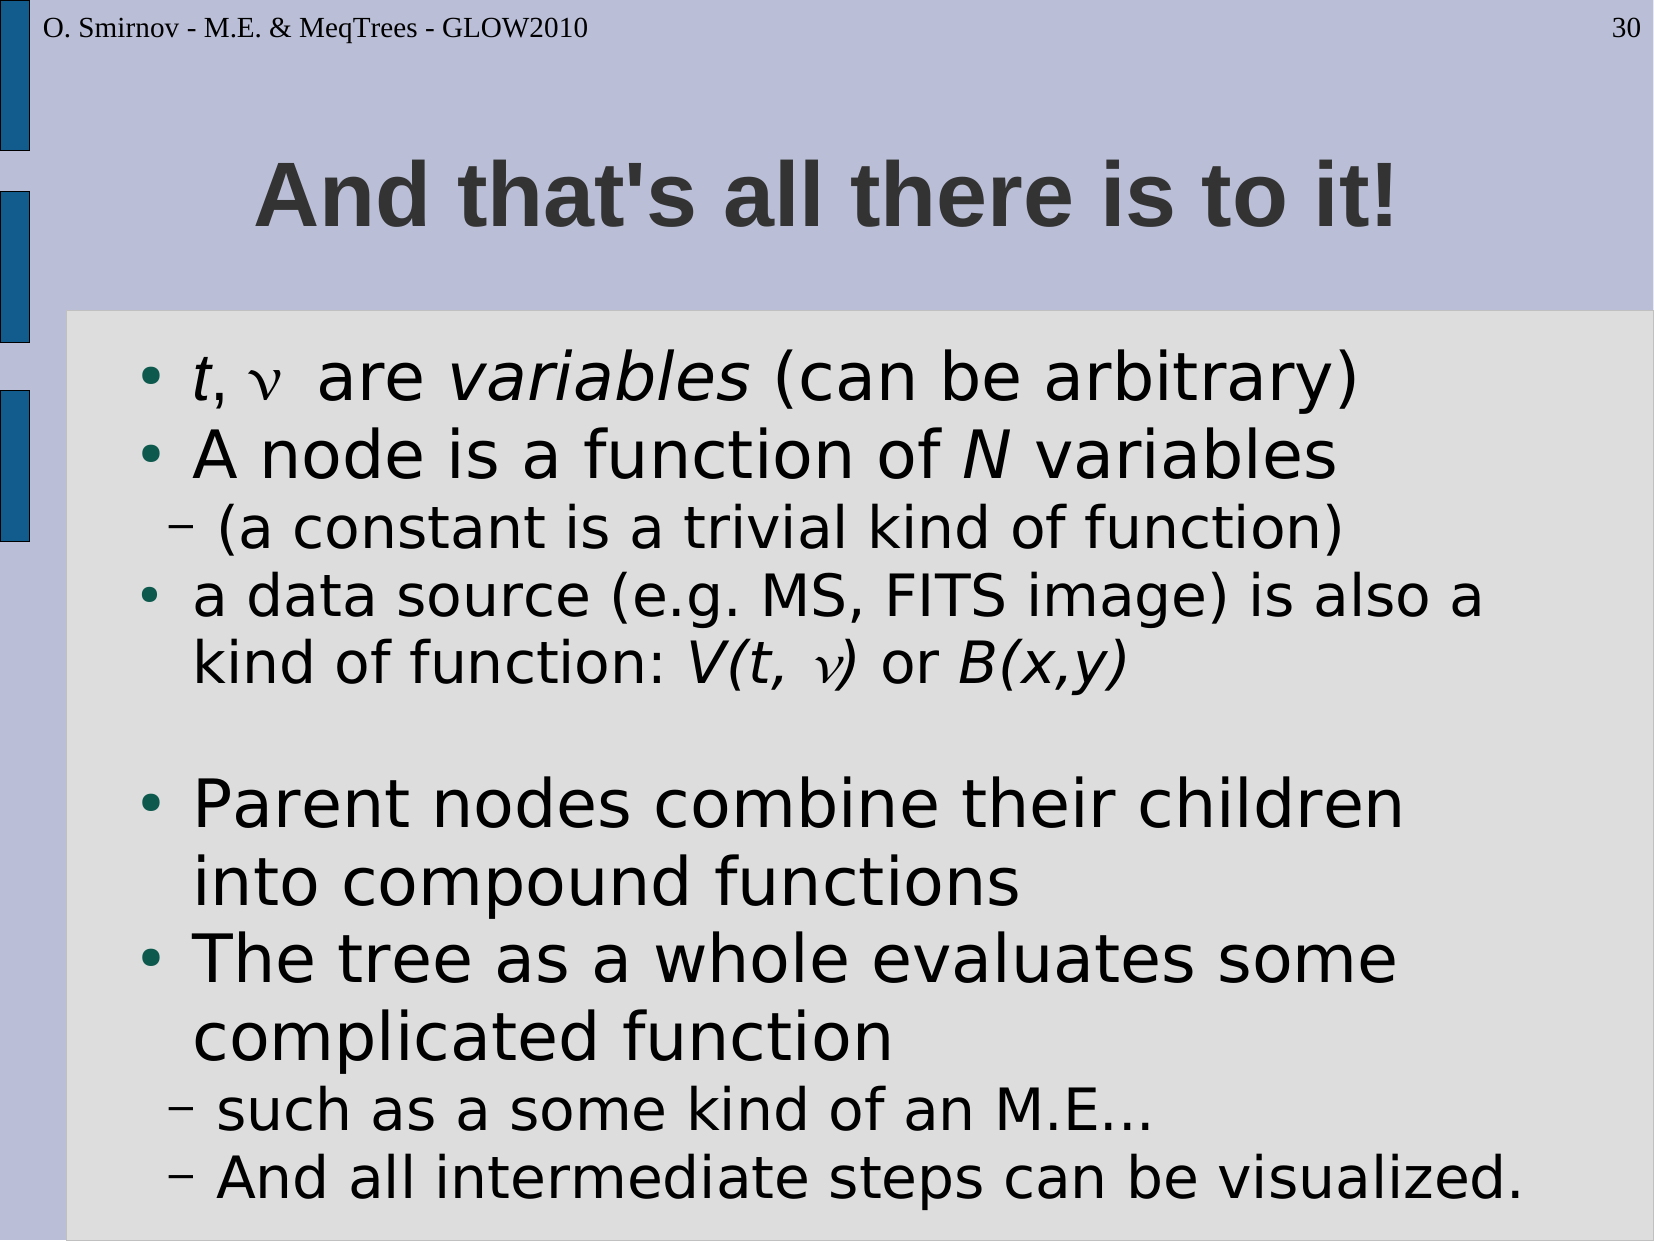

O. Smirnov - M.E. & MeqTrees - GLOW2010
30
# And that's all there is to it!
t,  are variables (can be arbitrary)
A node is a function of N variables
(a constant is a trivial kind of function)
a data source (e.g. MS, FITS image) is also a kind of function: V(t, ) or B(x,y)
Parent nodes combine their children into compound functions
The tree as a whole evaluates some complicated function
such as a some kind of an M.E...
And all intermediate steps can be visualized.